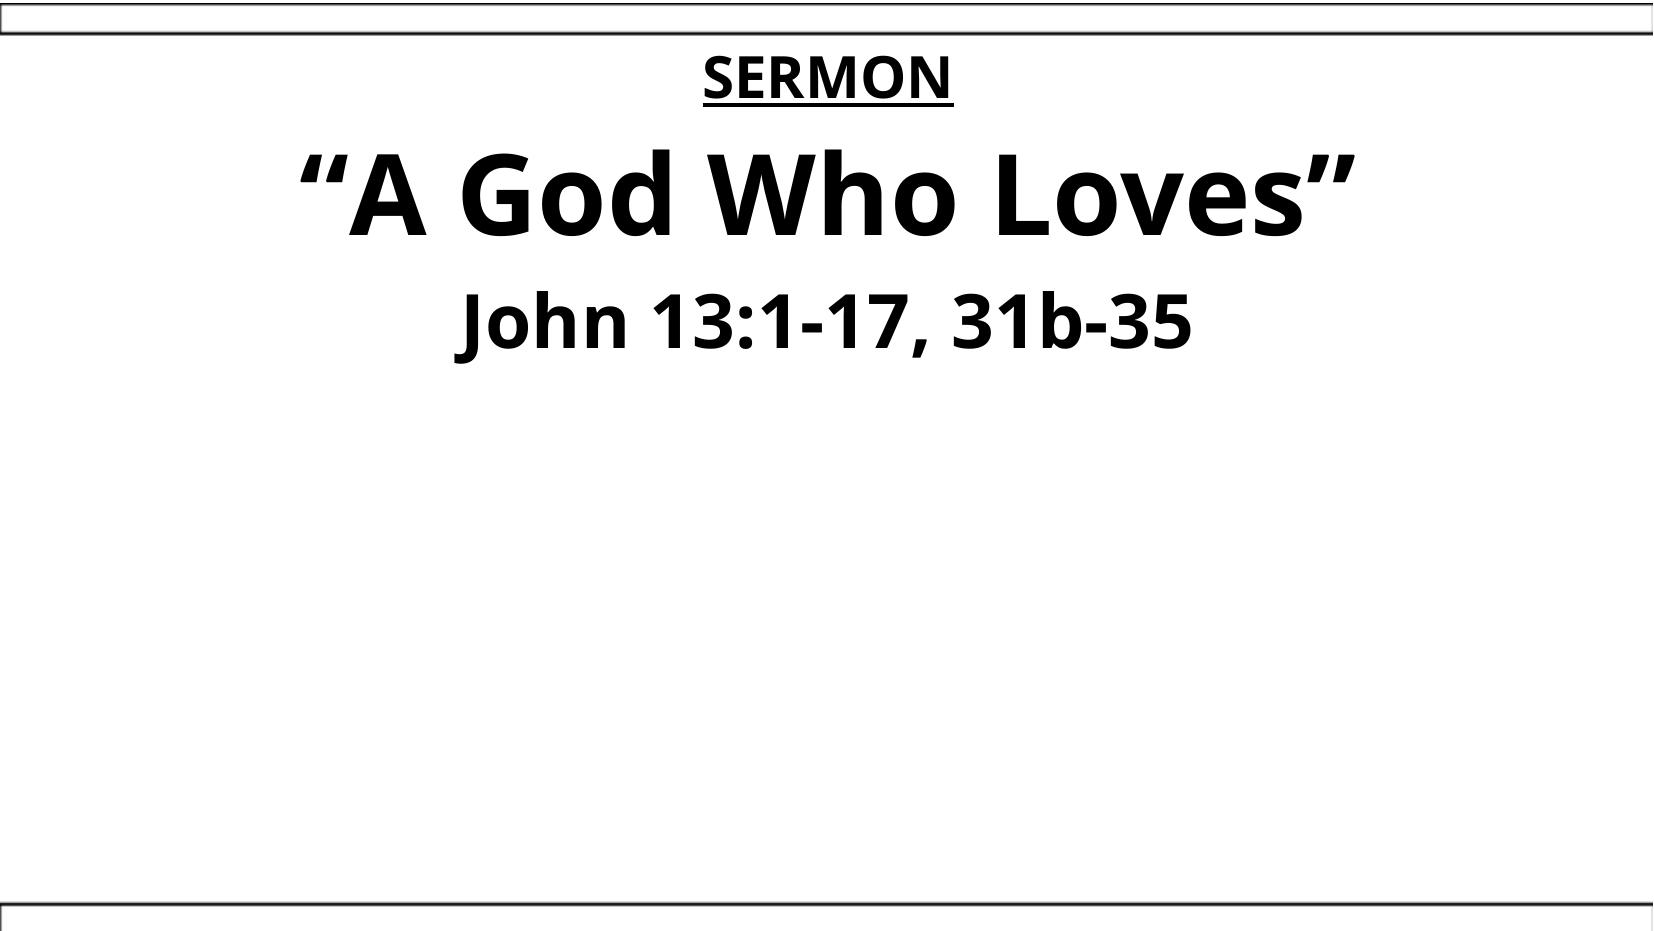

SERMON
“A God Who Loves”
John 13:1-17, 31b-35